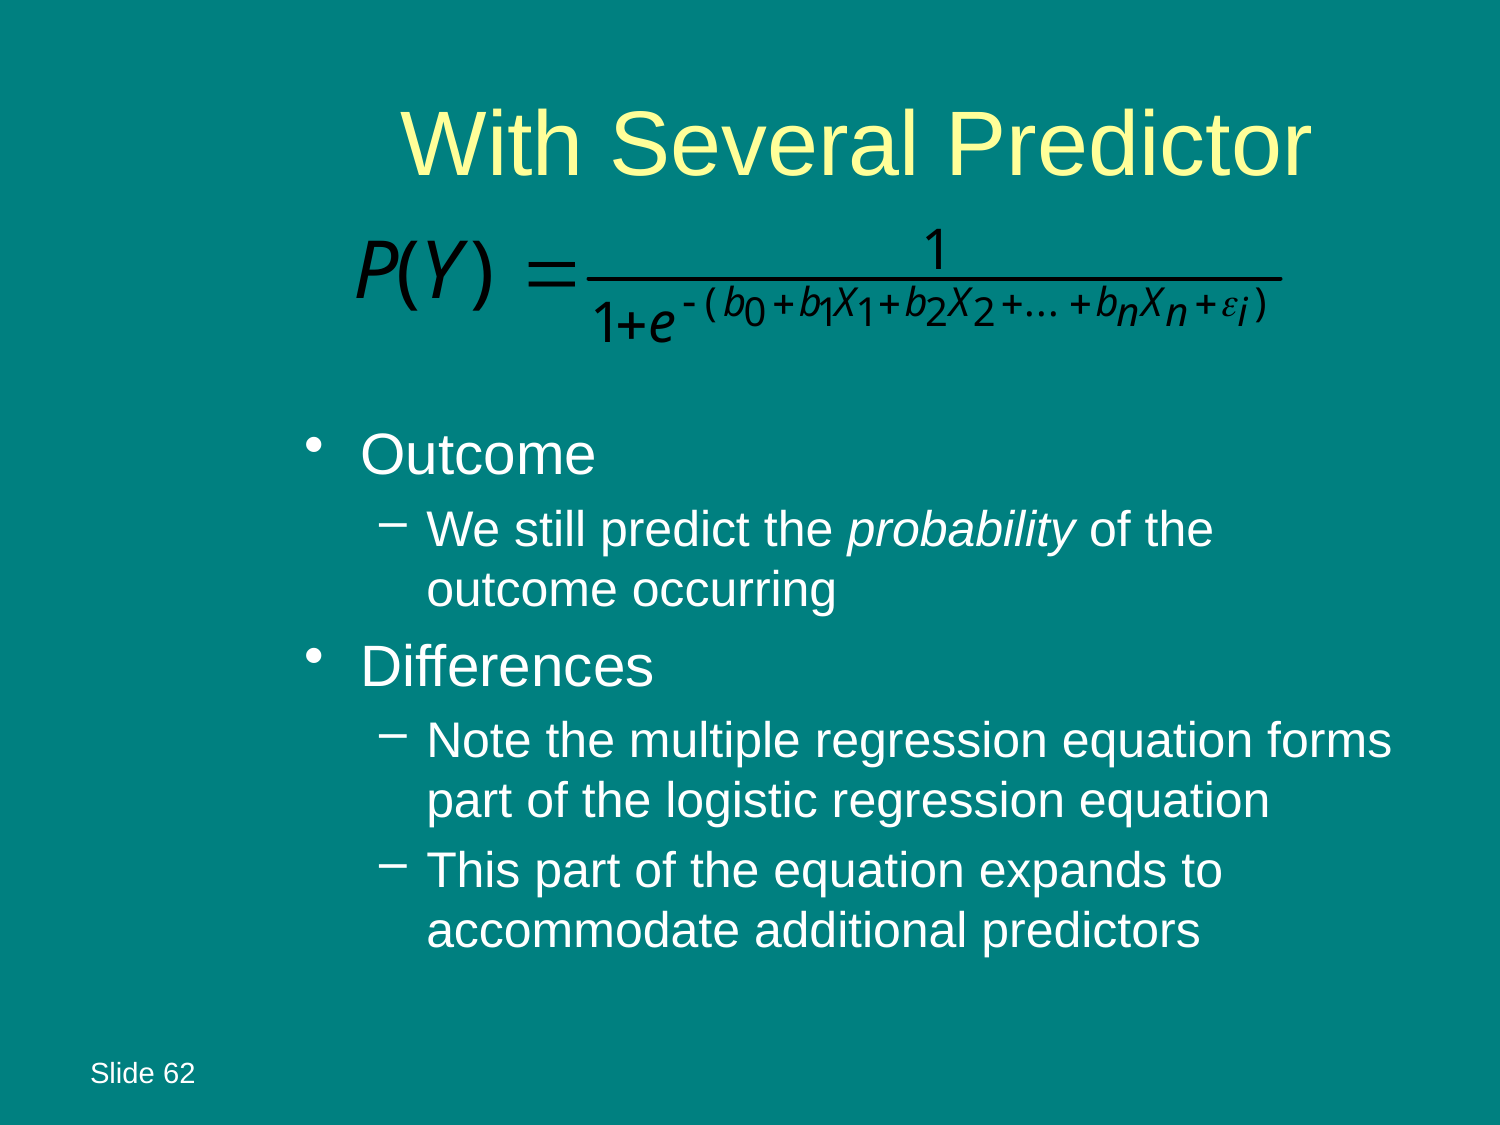

# With Several Predictor
Outcome
We still predict the probability of the outcome occurring
Differences
Note the multiple regression equation forms part of the logistic regression equation
This part of the equation expands to accommodate additional predictors
Slide